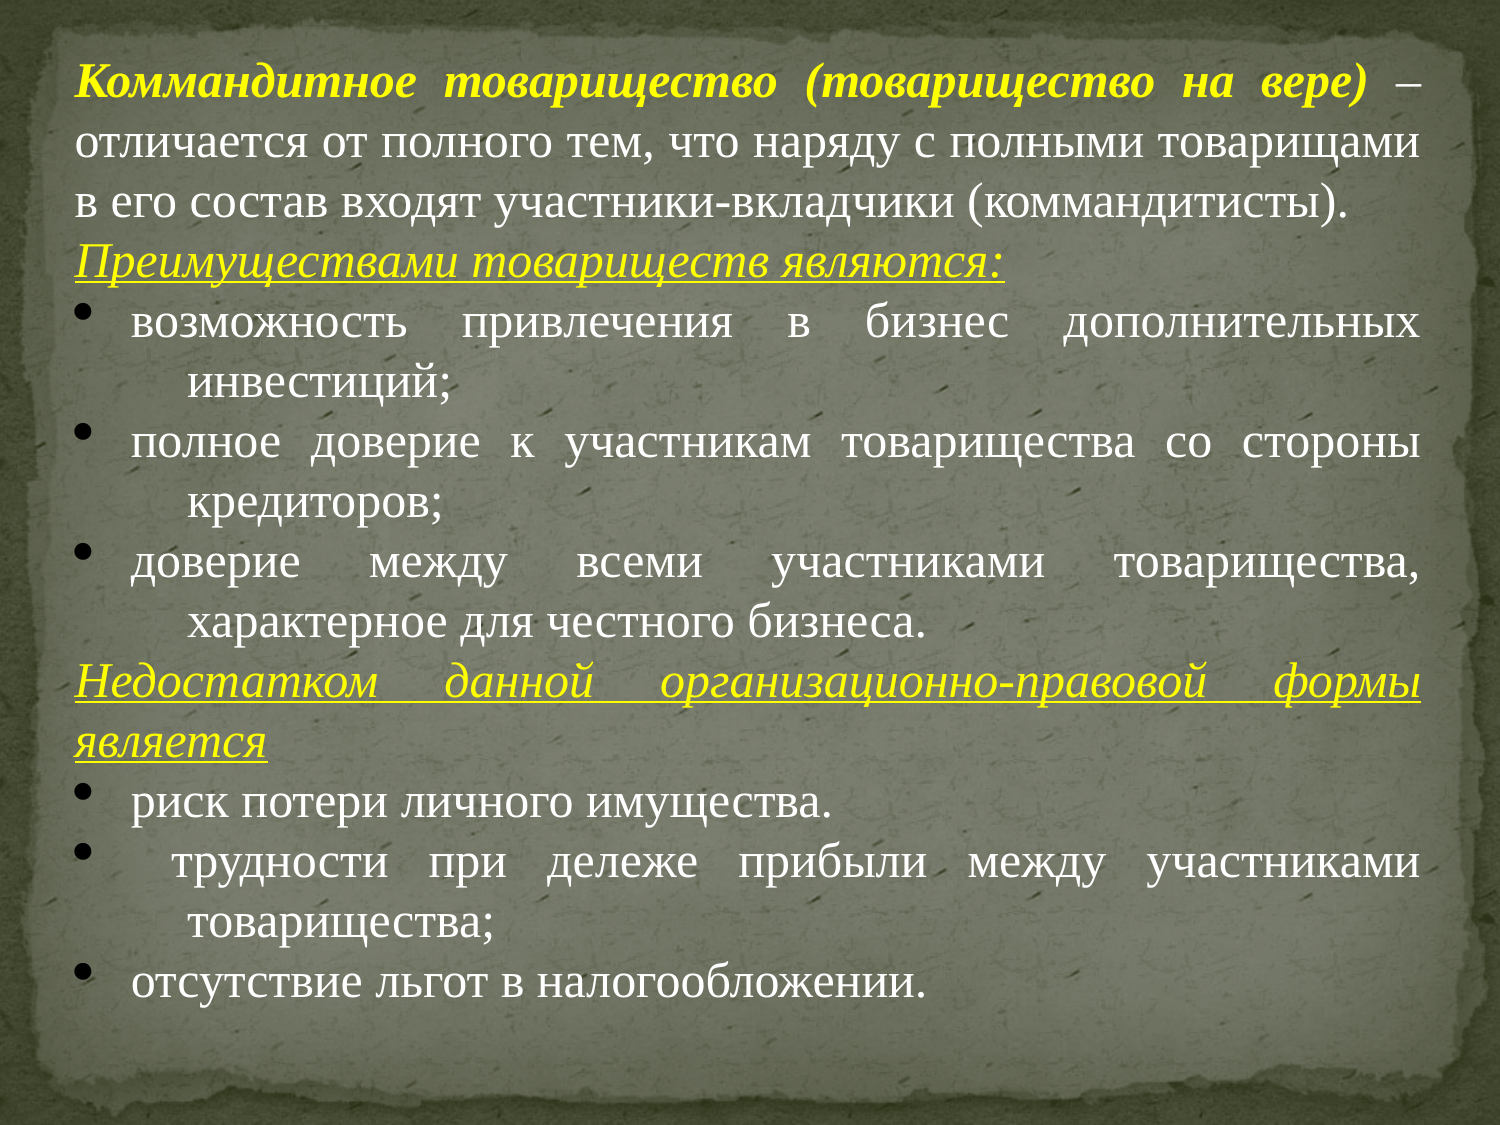

Коммандитное товарищество (товарищество на вере) – отличается от полного тем, что наряду с полными товарищами в его состав входят участники-вкладчики (коммандитисты).
Преимуществами товариществ являются:
возможность привлечения в бизнес дополнительных инвестиций;
полное доверие к участникам товарищества со стороны кредиторов;
доверие между всеми участниками товарищества, характерное для честного бизнеса.
Недостатком данной организационно-правовой формы является
риск потери личного имущества.
 трудности при дележе прибыли между участниками товарищества;
отсутствие льгот в налогообложении.